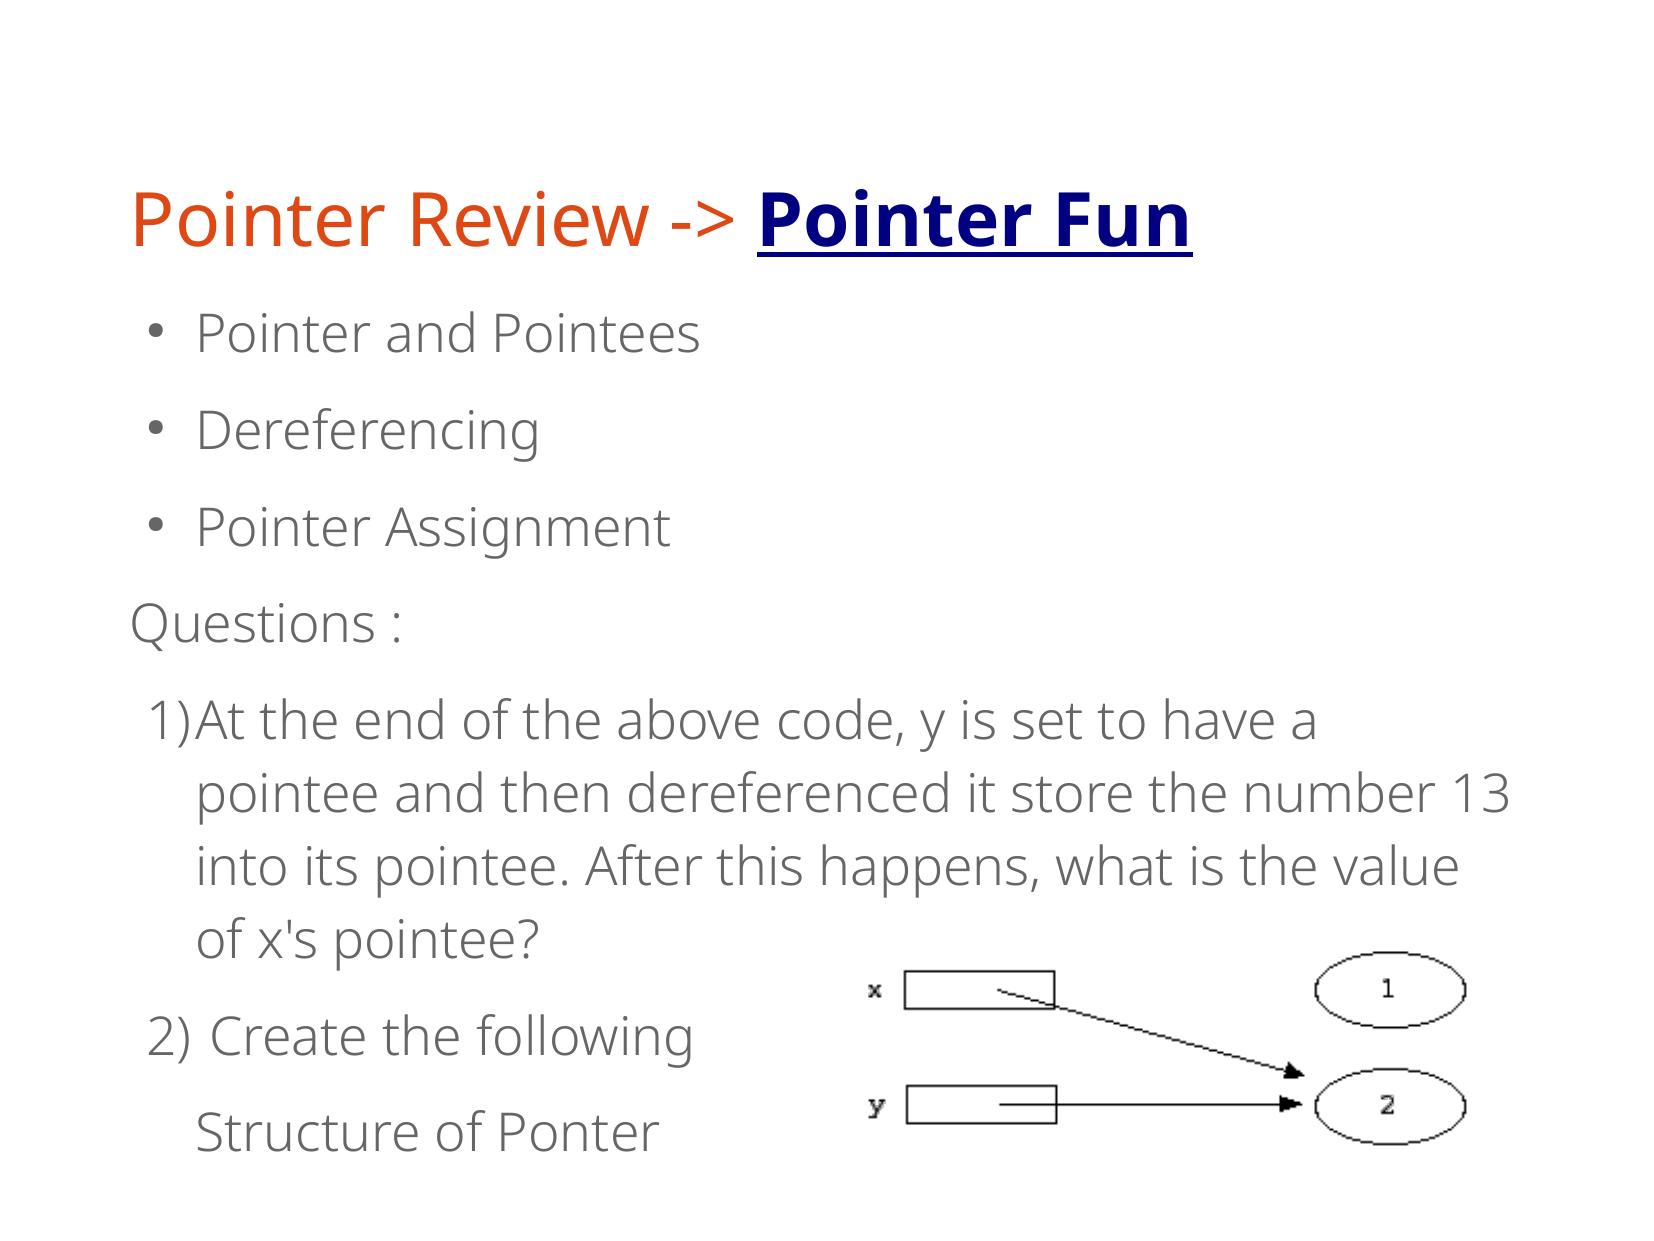

# Pointer Review -> Pointer Fun
Pointer and Pointees
Dereferencing
Pointer Assignment
Questions :
At the end of the above code, y is set to have a pointee and then dereferenced it store the number 13 into its pointee. After this happens, what is the value of x's pointee?
 Create the following
Structure of Ponter